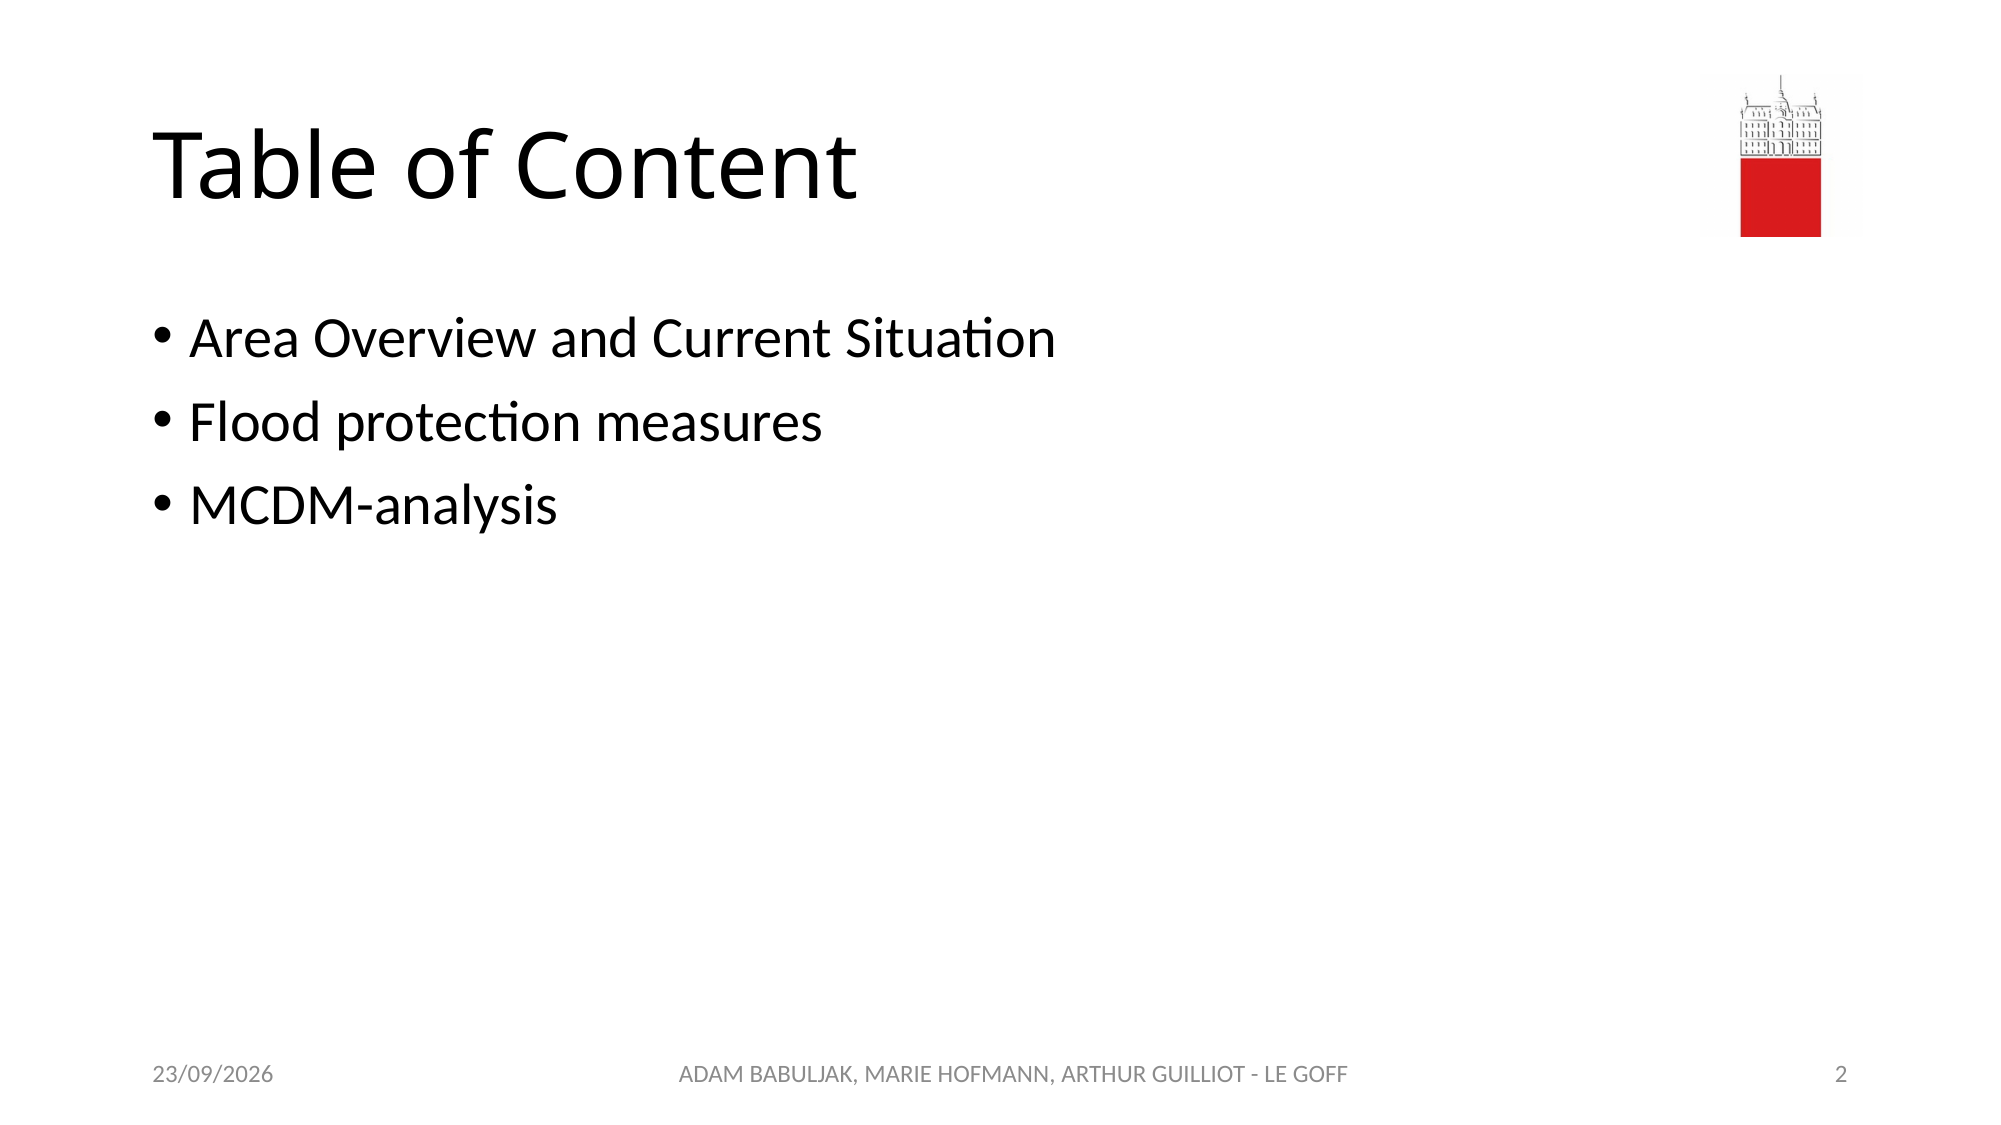

# Table of Content
Area Overview and Current Situation
Flood protection measures
MCDM-analysis
ADAM BABULJAK, MARIE HOFMANN, ARTHUR GUILLIOT - LE GOFF